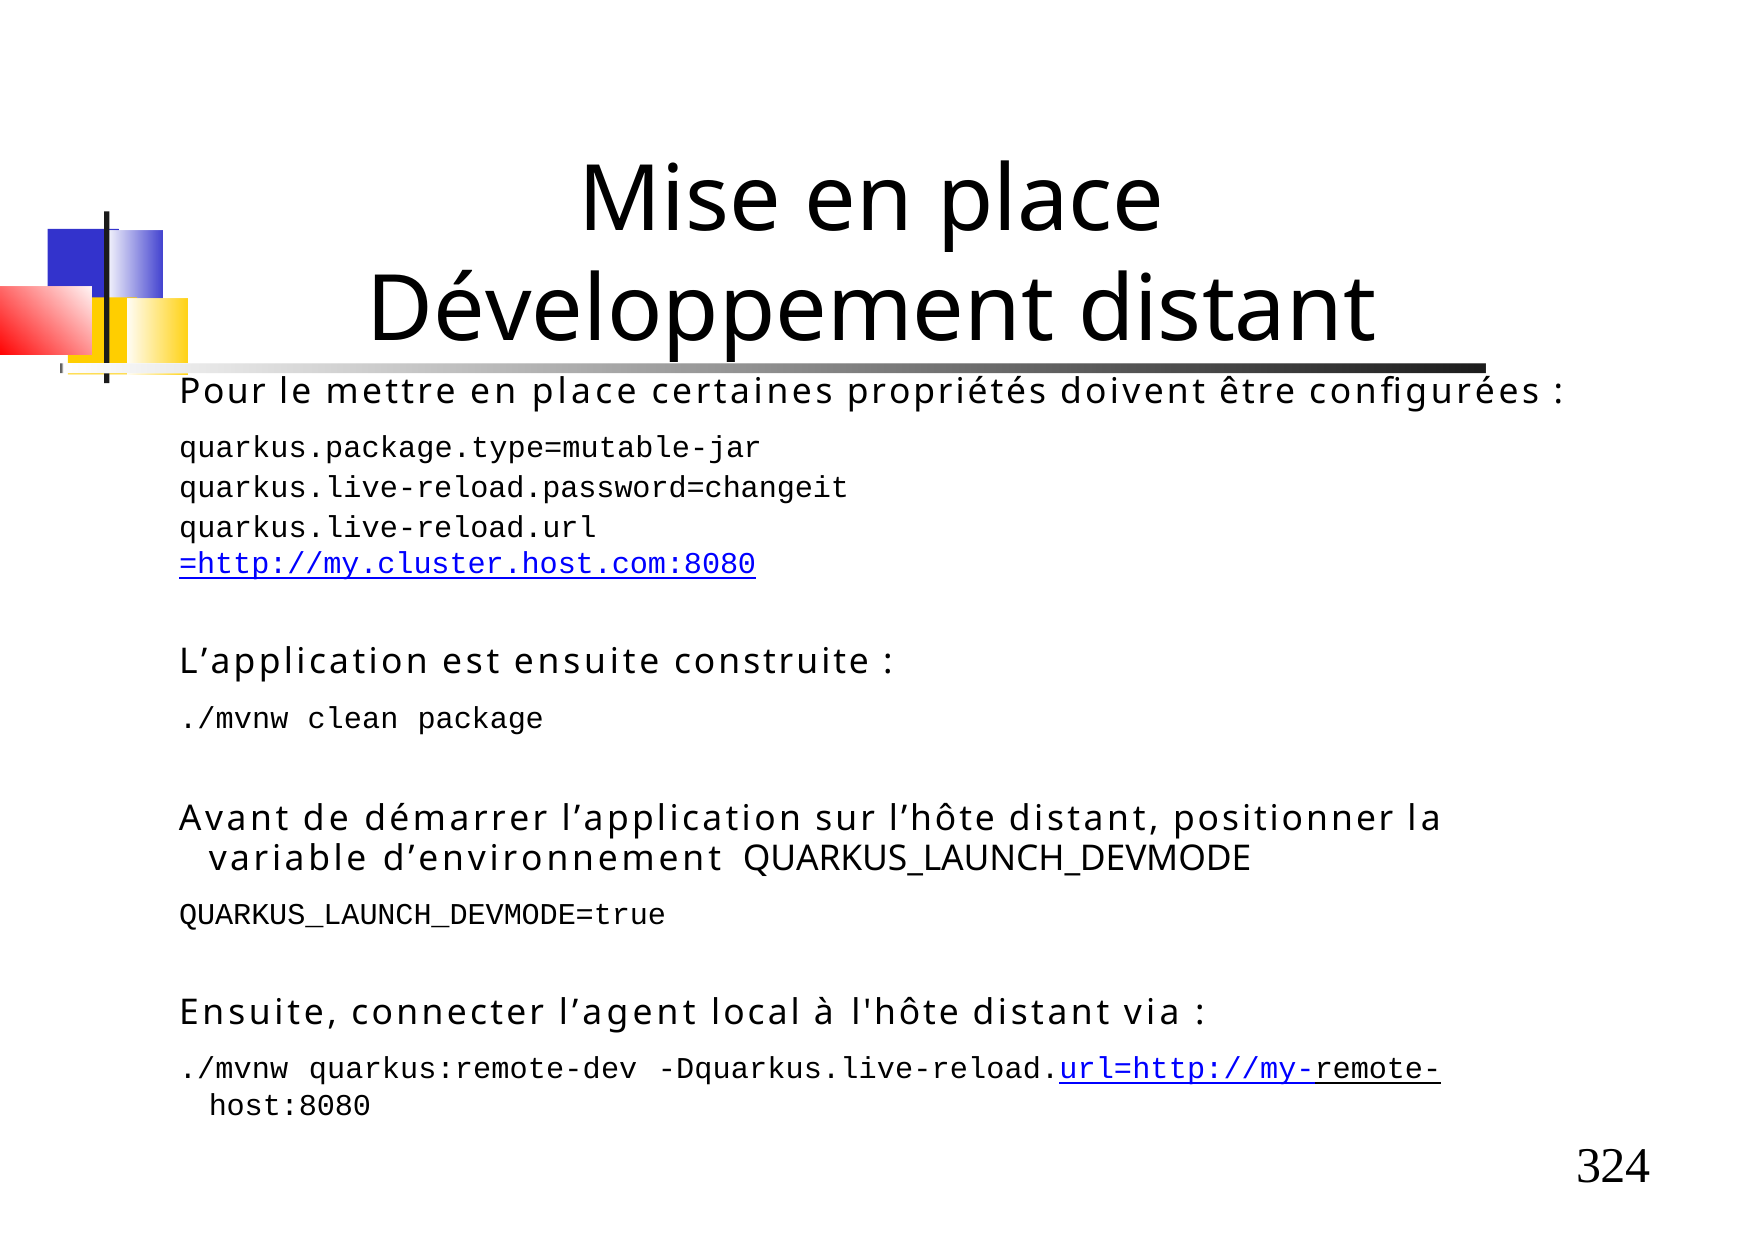

# Mise en place Développement distant
Pour le mettre en place certaines propriétés doivent être configurées :
quarkus.package.type=mutable-jar quarkus.live-reload.password=changeit
quarkus.live-reload.url=http://my.cluster.host.com:8080
L’application est ensuite construite :
./mvnw clean package
Avant de démarrer l’application sur l’hôte distant, positionner la variable d’environnement QUARKUS_LAUNCH_DEVMODE
QUARKUS_LAUNCH_DEVMODE=true
Ensuite, connecter l’agent local à l'hôte distant via :
./mvnw quarkus:remote-dev -Dquarkus.live-reload.url=http://my-remote- host:8080
324